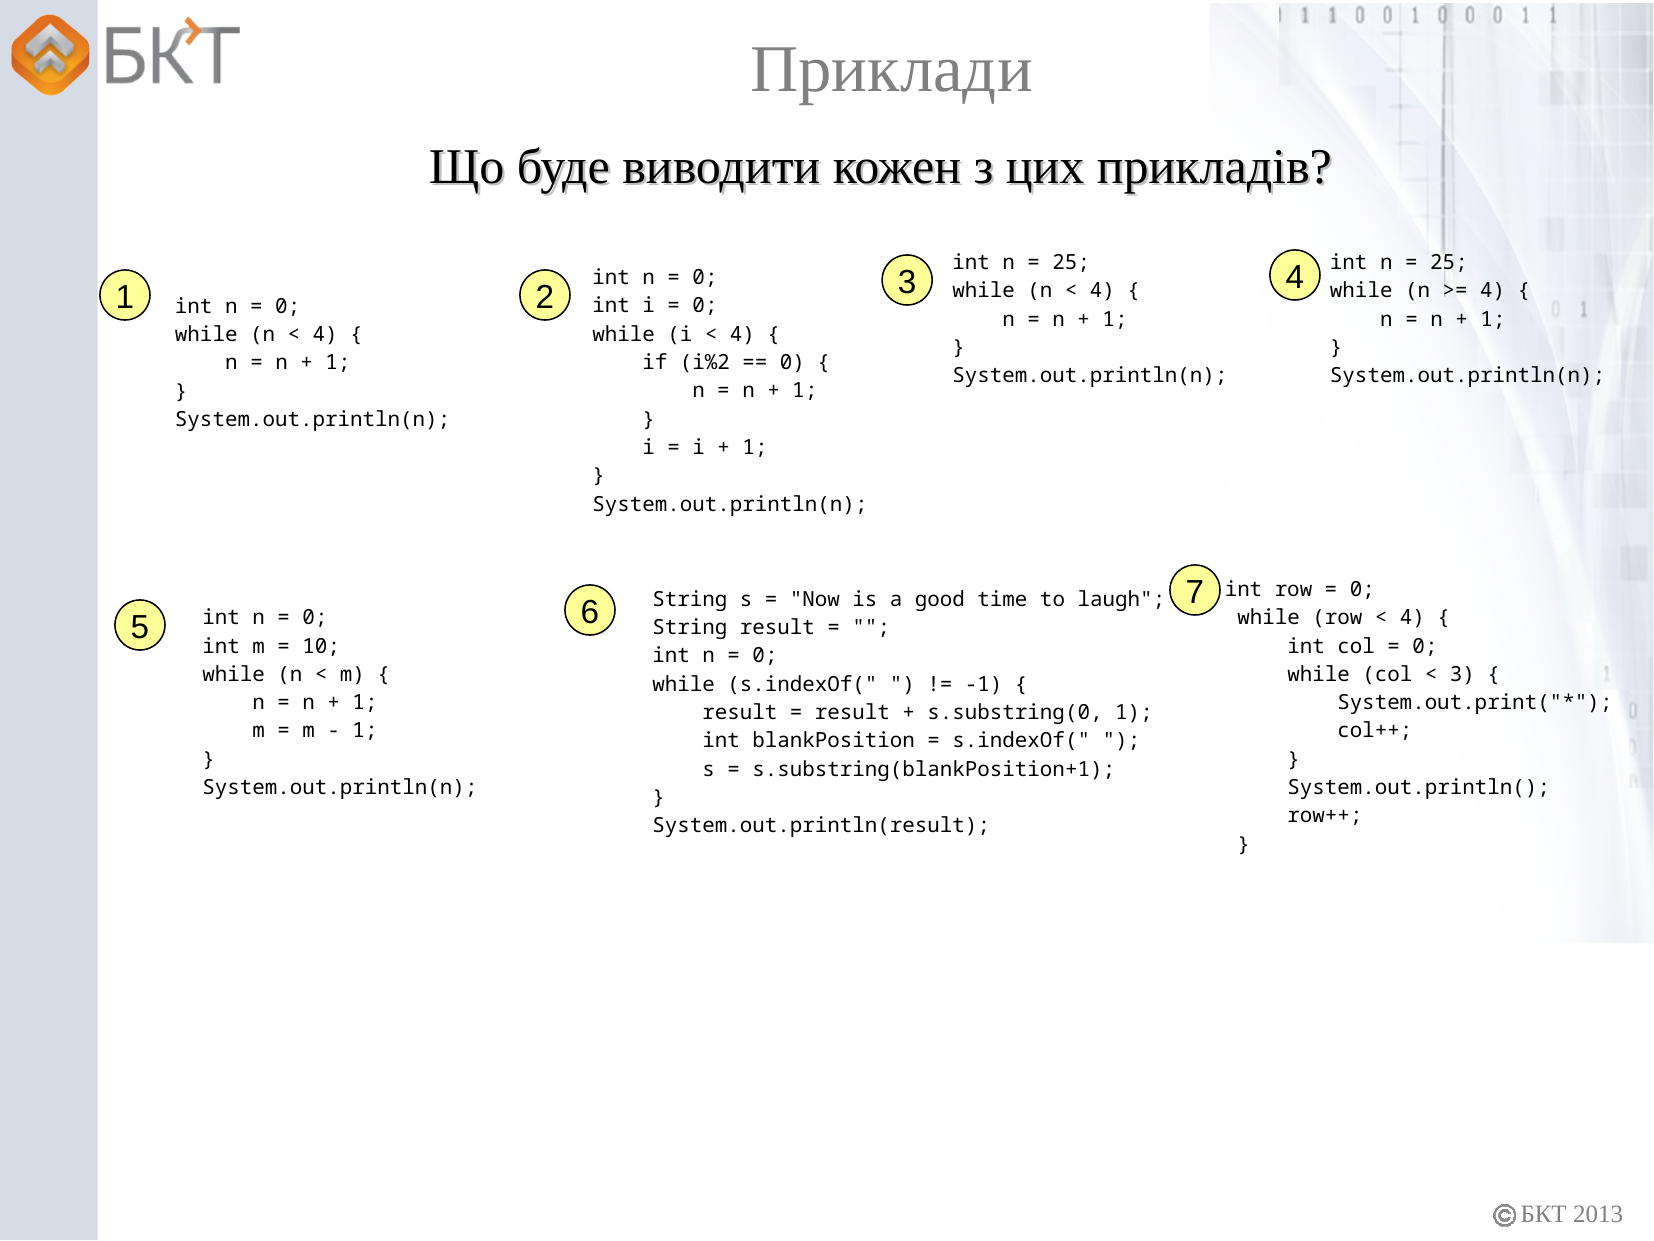

Приклади
Що буде виводити кожен з цих прикладів?
 int n = 25;
 while (n < 4) {
 n = n + 1;
 }
 System.out.println(n);
 int n = 25;
 while (n >= 4) {
 n = n + 1;
 }
 System.out.println(n);
4
 int n = 0;
 int i = 0;
 while (i < 4) {
 if (i%2 == 0) {
 n = n + 1;
 }
 i = i + 1;
 }
 System.out.println(n);
3
1
2
 int n = 0;
 while (n < 4) {
 n = n + 1;
 }
 System.out.println(n);
7
 int row = 0;
 while (row < 4) {
 int col = 0;
 while (col < 3) {
 System.out.print("*");
 col++;
 }
 System.out.println();
 row++;
 }
 String s = "Now is a good time to laugh";
 String result = "";
 int n = 0;
 while (s.indexOf(" ") != -1) {
 result = result + s.substring(0, 1);
 int blankPosition = s.indexOf(" ");
 s = s.substring(blankPosition+1);
 }
 System.out.println(result);
6
 int n = 0;
 int m = 10;
 while (n < m) {
 n = n + 1;
 m = m - 1;
 }
 System.out.println(n);
5
БКТ 2013